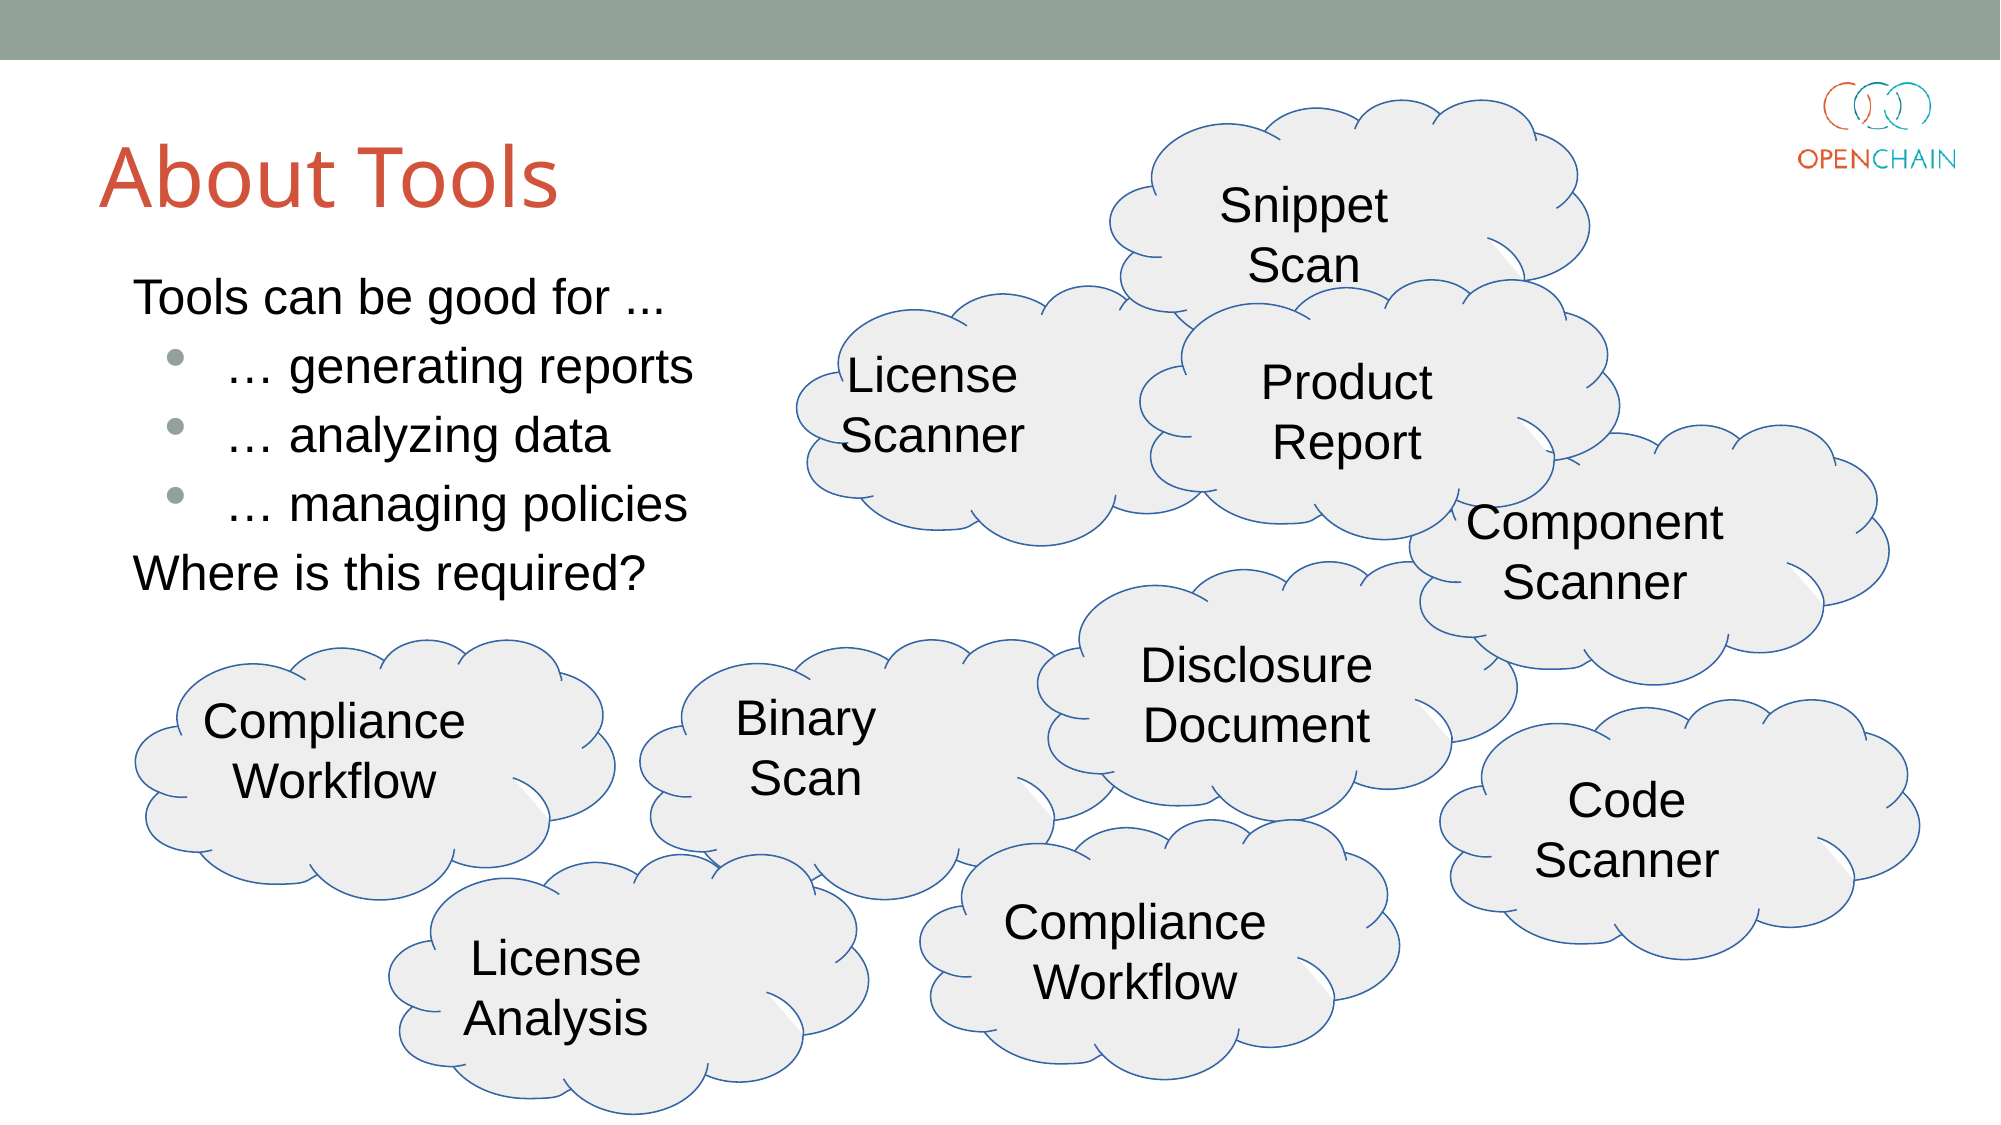

About Tools
Snippet
Scan
Tools can be good for ...
… generating reports
… analyzing data
… managing policies
Where is this required?
License
Scanner
Product
Report
Component
Scanner
Disclosure
Document
Binary
Scan
Compliance
Workflow
Code
Scanner
Compliance
Workflow
License
Analysis